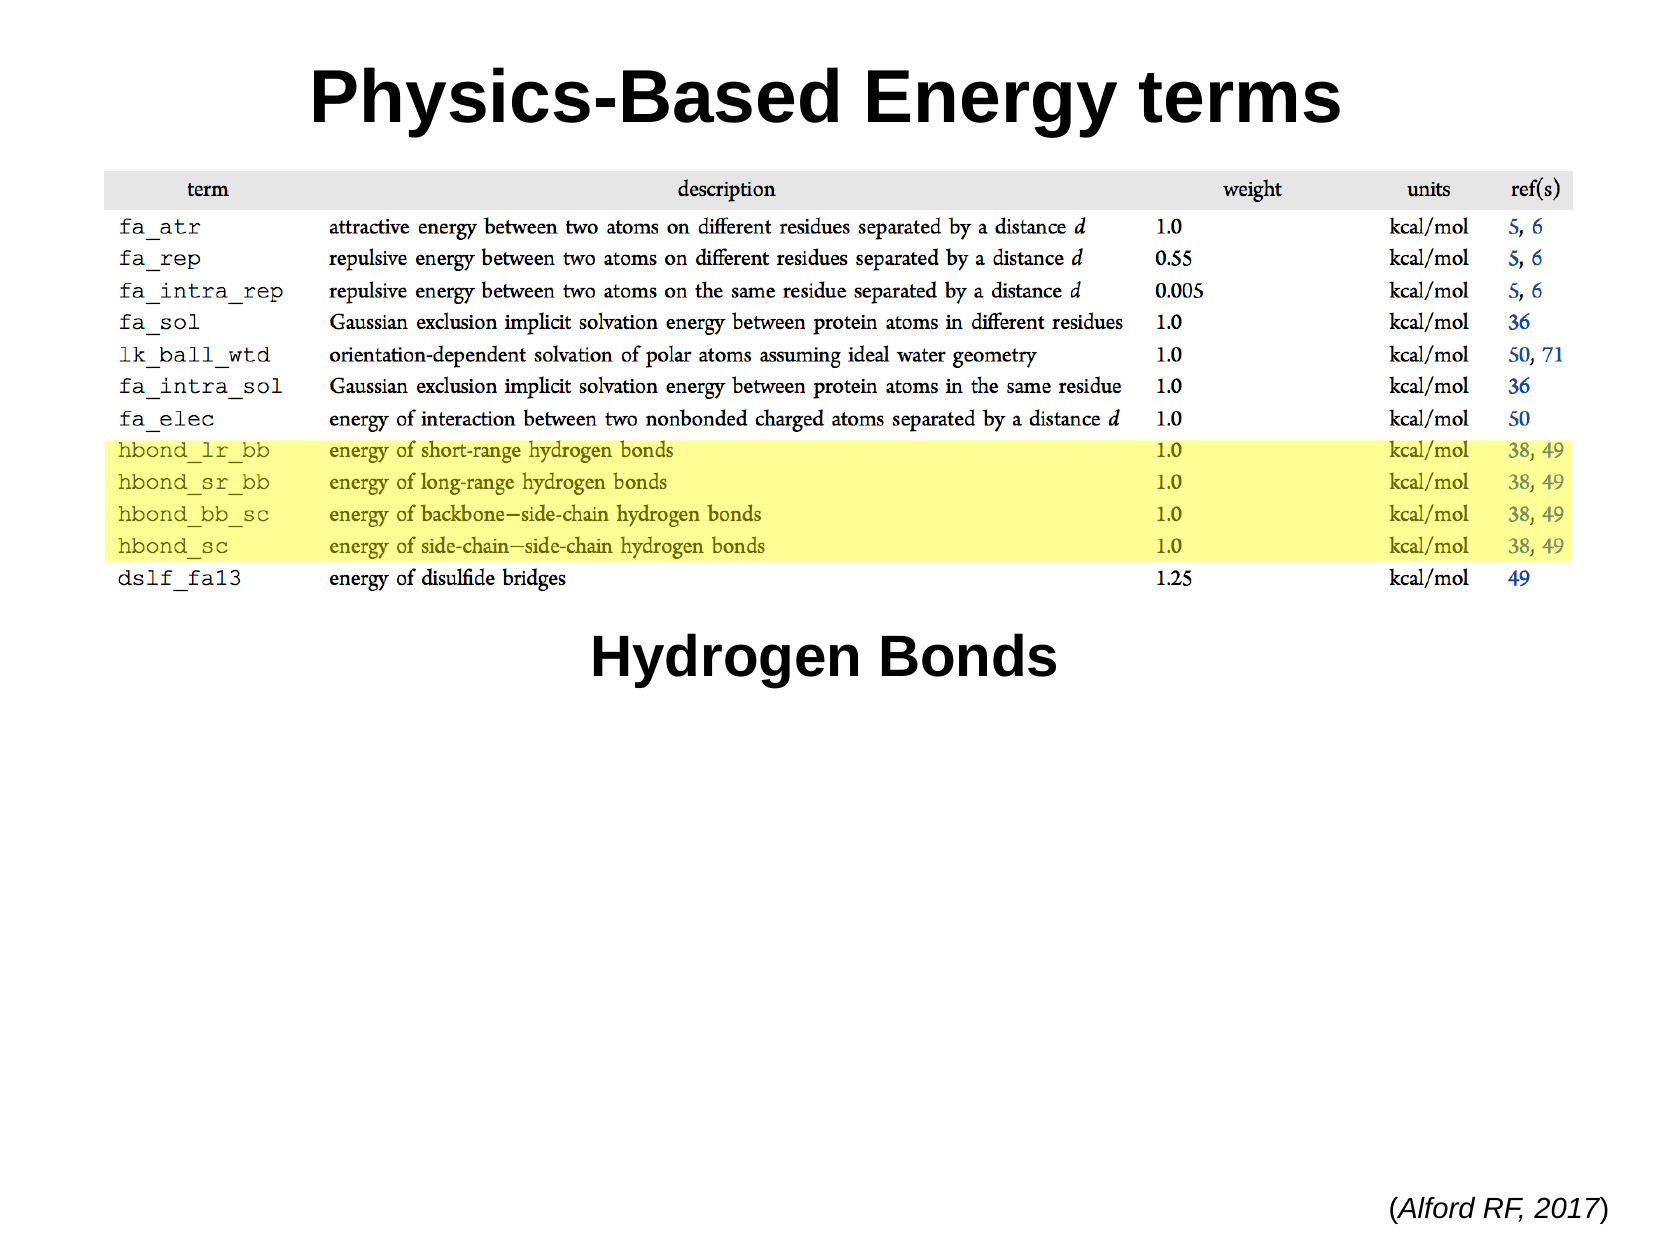

Physics-Based Energy terms
Hydrogen Bonds
(Alford RF, 2017)